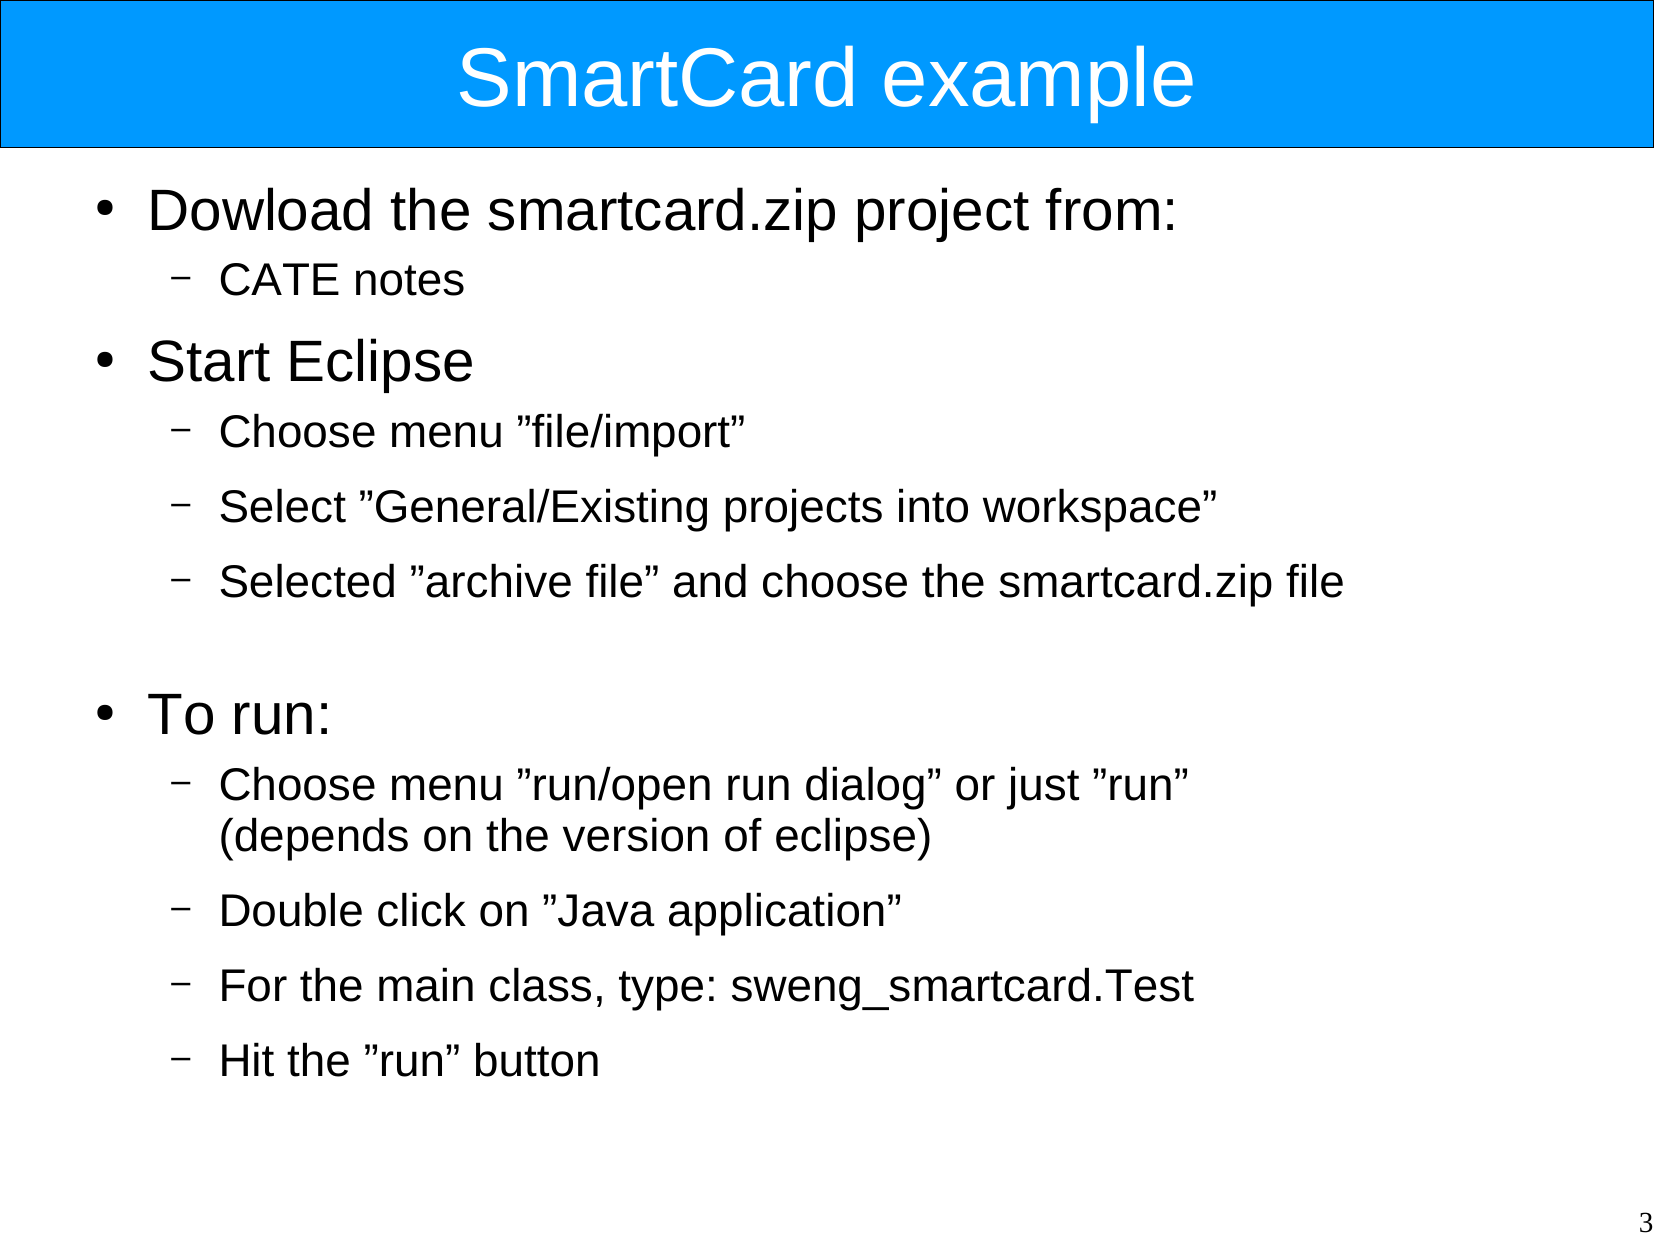

# SmartCard example
Dowload the smartcard.zip project from:
CATE notes
Start Eclipse
Choose menu ”file/import”
Select ”General/Existing projects into workspace”
Selected ”archive file” and choose the smartcard.zip file
To run:
Choose menu ”run/open run dialog” or just ”run”
(depends on the version of eclipse)
Double click on ”Java application”
For the main class, type: sweng_smartcard.Test
Hit the ”run” button
3